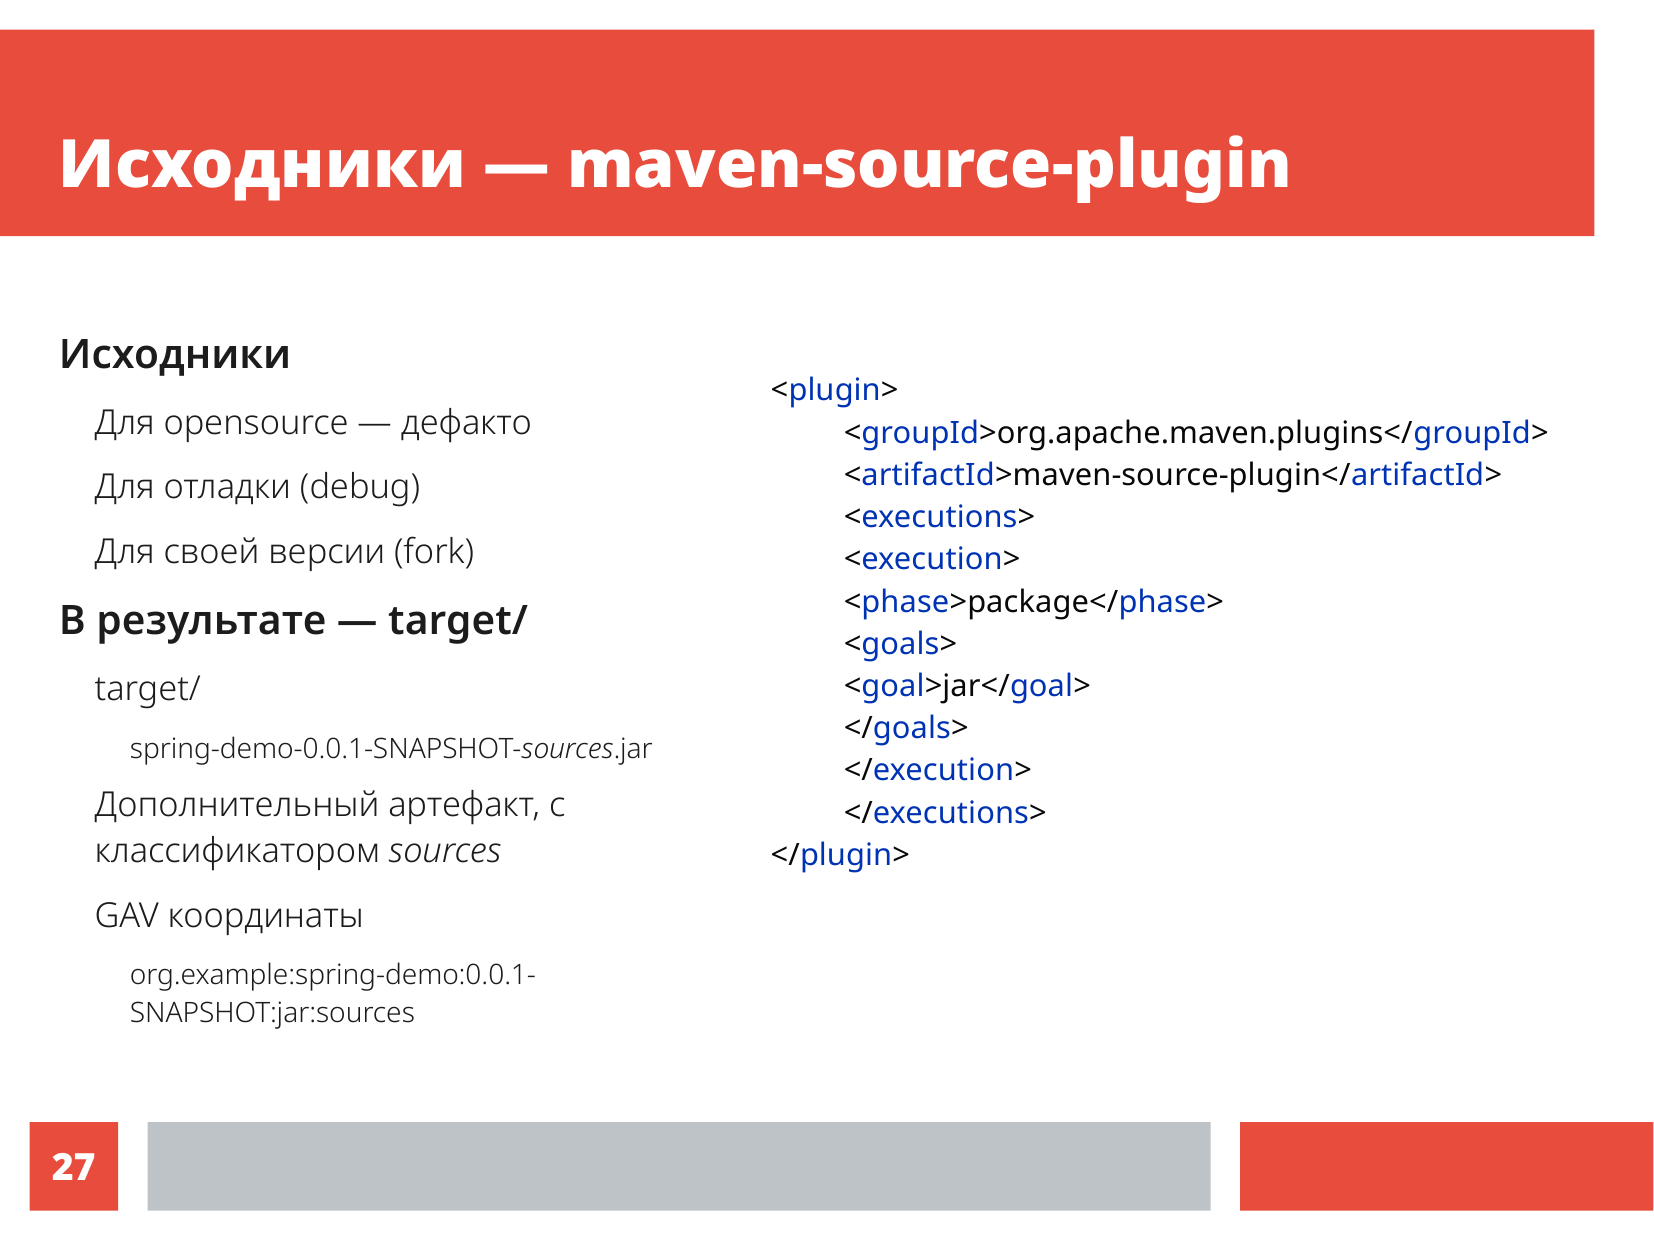

# Исходники — maven-source-plugin
Исходники
Для opensource — дефакто
Для отладки (debug)
Для своей версии (fork)
В результате — target/
target/
spring-demo-0.0.1-SNAPSHOT-sources.jar
Дополнительный артефакт, с классификатором sources
GAV координаты
org.example:spring-demo:0.0.1-SNAPSHOT:jar:sources
<plugin>
	<groupId>org.apache.maven.plugins</groupId>
	<artifactId>maven-source-plugin</artifactId>
	<executions>
		<execution>
			<phase>package</phase>
			<goals>
				<goal>jar</goal>
			</goals>
		</execution>
	</executions>
</plugin>
27